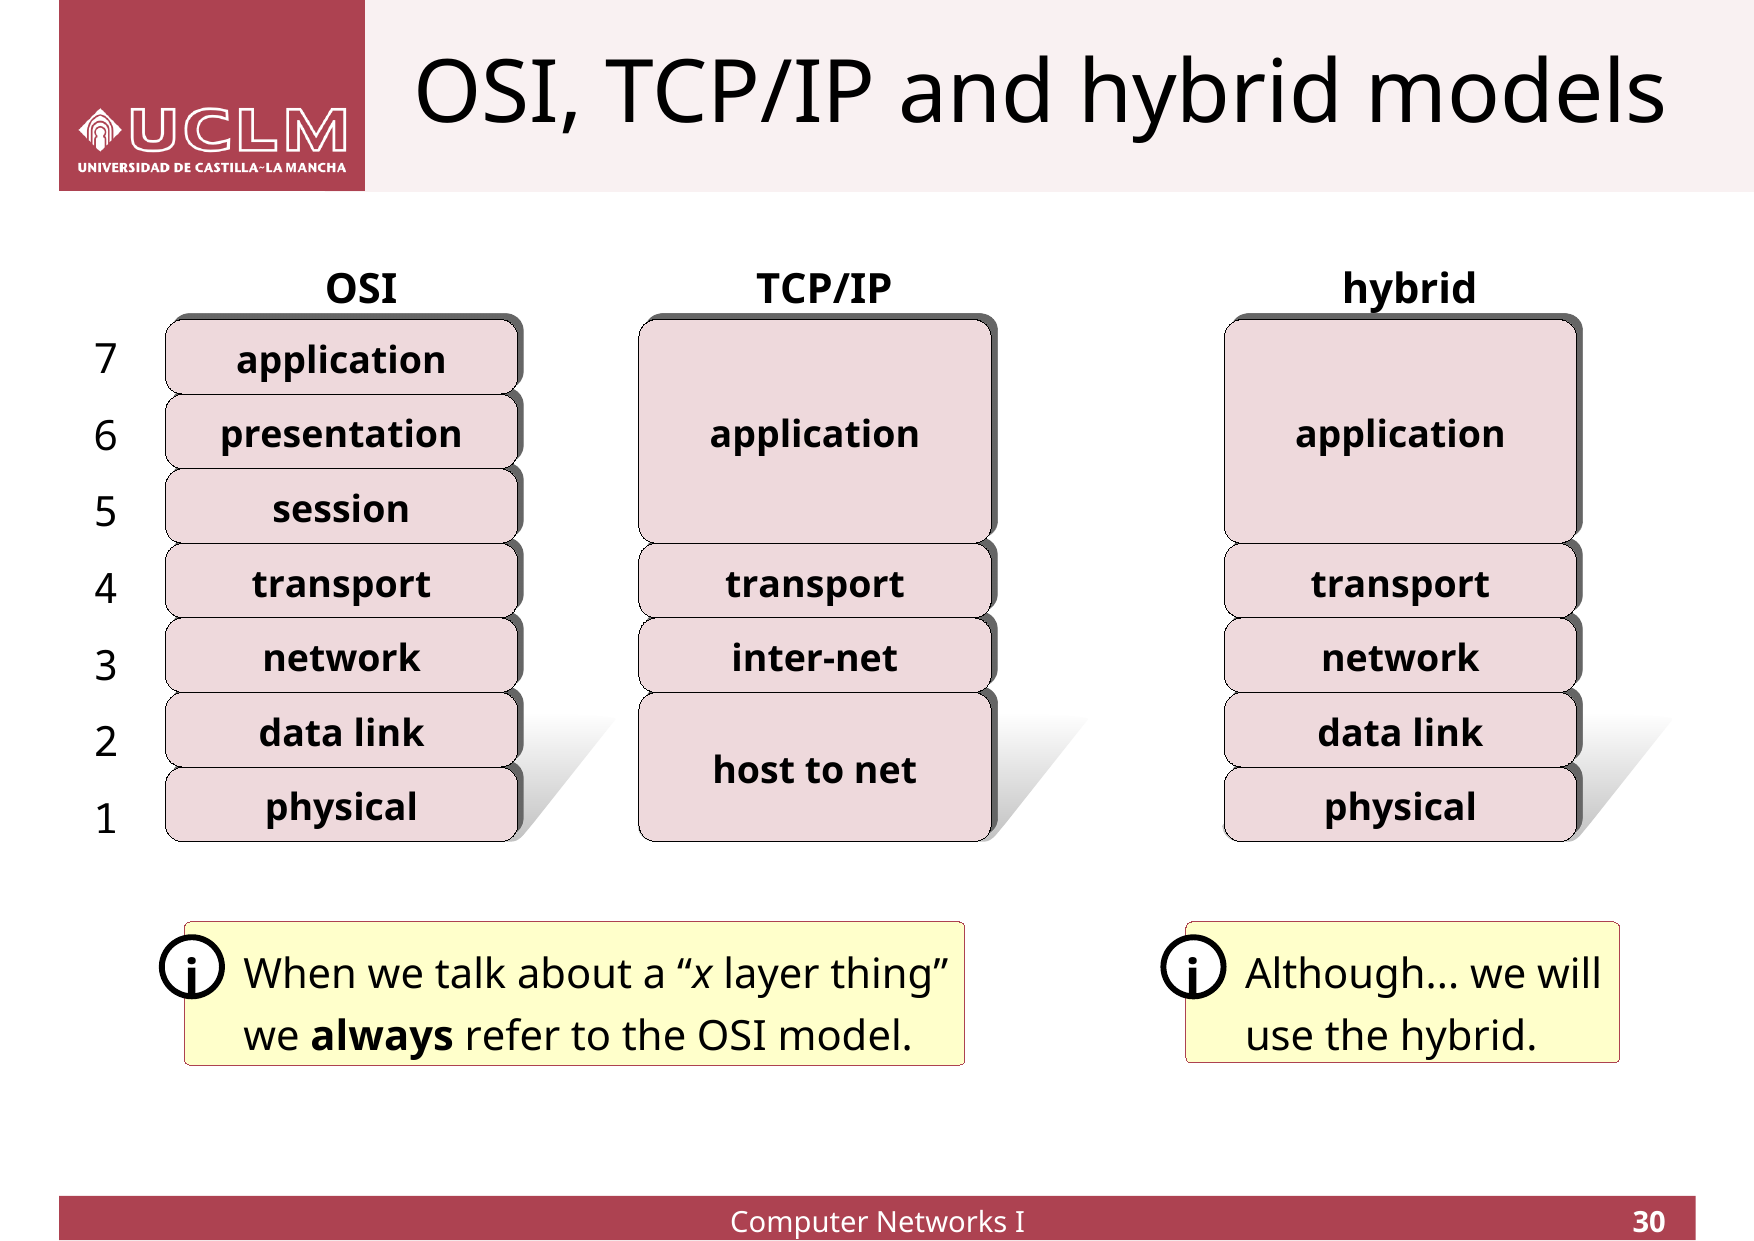

# OSI, TCP/IP and hybrid models
OSI
TCP/IP
hybrid
application
application
application
7
presentation
6
session
5
transport
transport
transport
4
network
inter-net
network
3
host to net
data link
data link
2
physical
physical
1
When we talk about a “x layer thing”
we always refer to the OSI model.
Although... we will use the hybrid.
i
i
Computer Networks I
30